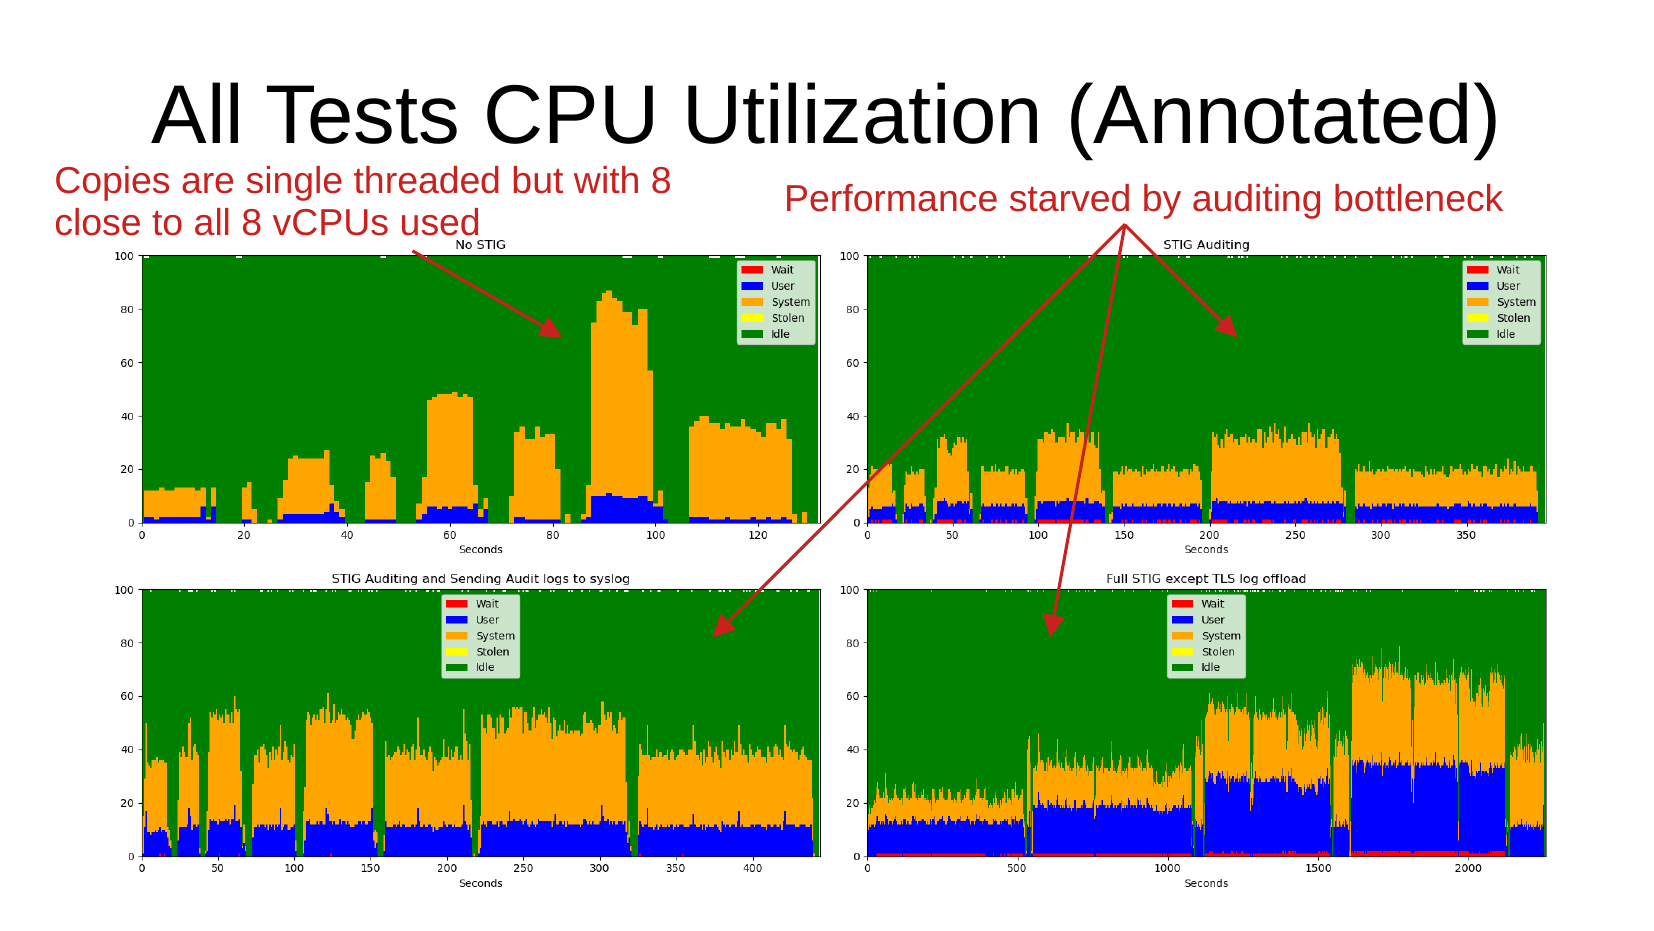

# All Tests CPU Utilization (Annotated)
Copies are single threaded but with 8
close to all 8 vCPUs used
Performance starved by auditing bottleneck